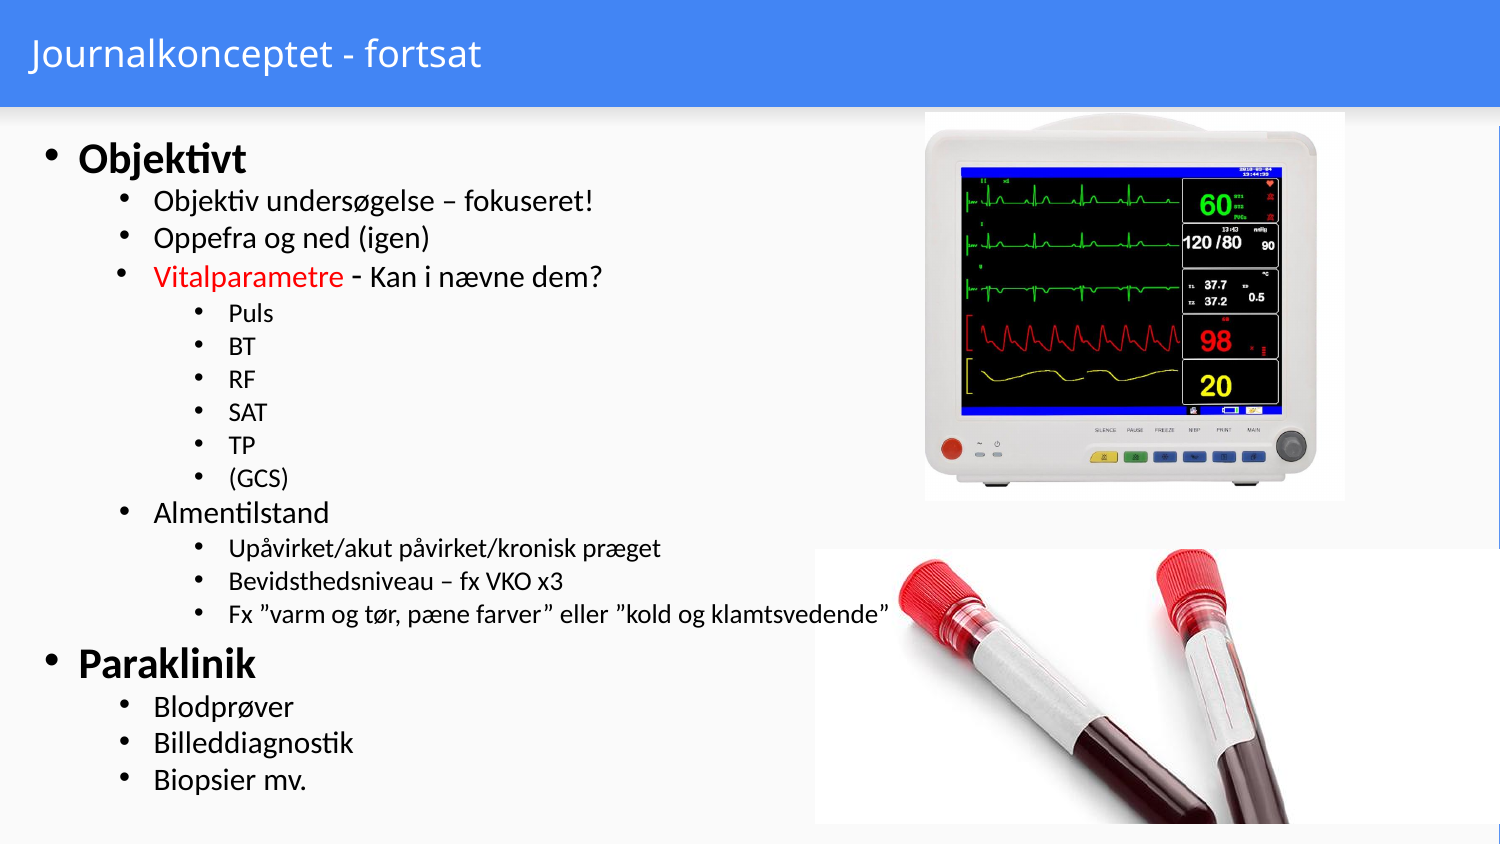

# Journalkonceptet - fortsat
Objektivt
Objektiv undersøgelse – fokuseret!
Oppefra og ned (igen)
Vitalparametre - Kan i nævne dem?
Puls
BT
RF
SAT
TP
(GCS)
Almentilstand
Upåvirket/akut påvirket/kronisk præget
Bevidsthedsniveau – fx VKO x3
Fx ”varm og tør, pæne farver” eller ”kold og klamtsvedende”
Paraklinik
Blodprøver
Billeddiagnostik
Biopsier mv.